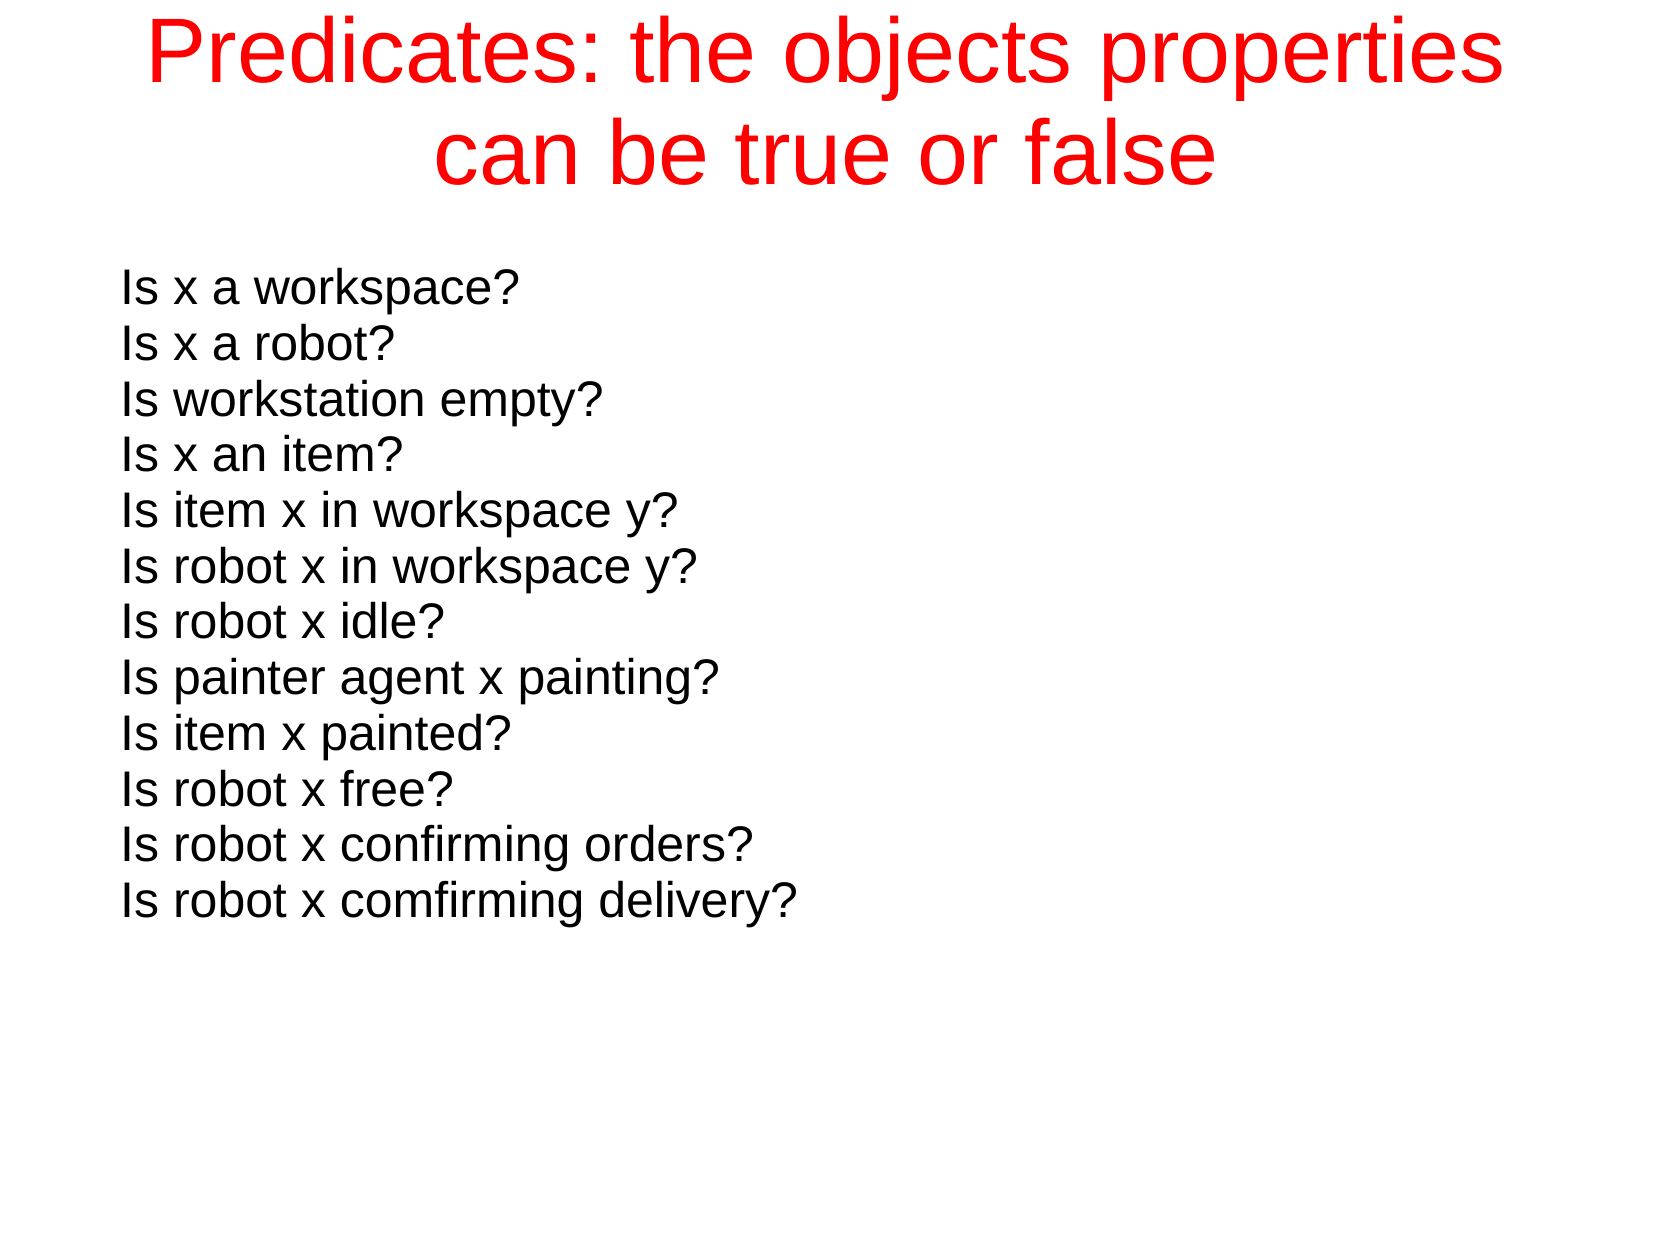

# Predicates: the objects properties can be true or false
Is x a workspace?
Is x a robot?
Is workstation empty?
Is x an item?
Is item x in workspace y?
Is robot x in workspace y?
Is robot x idle?
Is painter agent x painting?
Is item x painted?
Is robot x free?
Is robot x confirming orders?
Is robot x comfirming delivery?